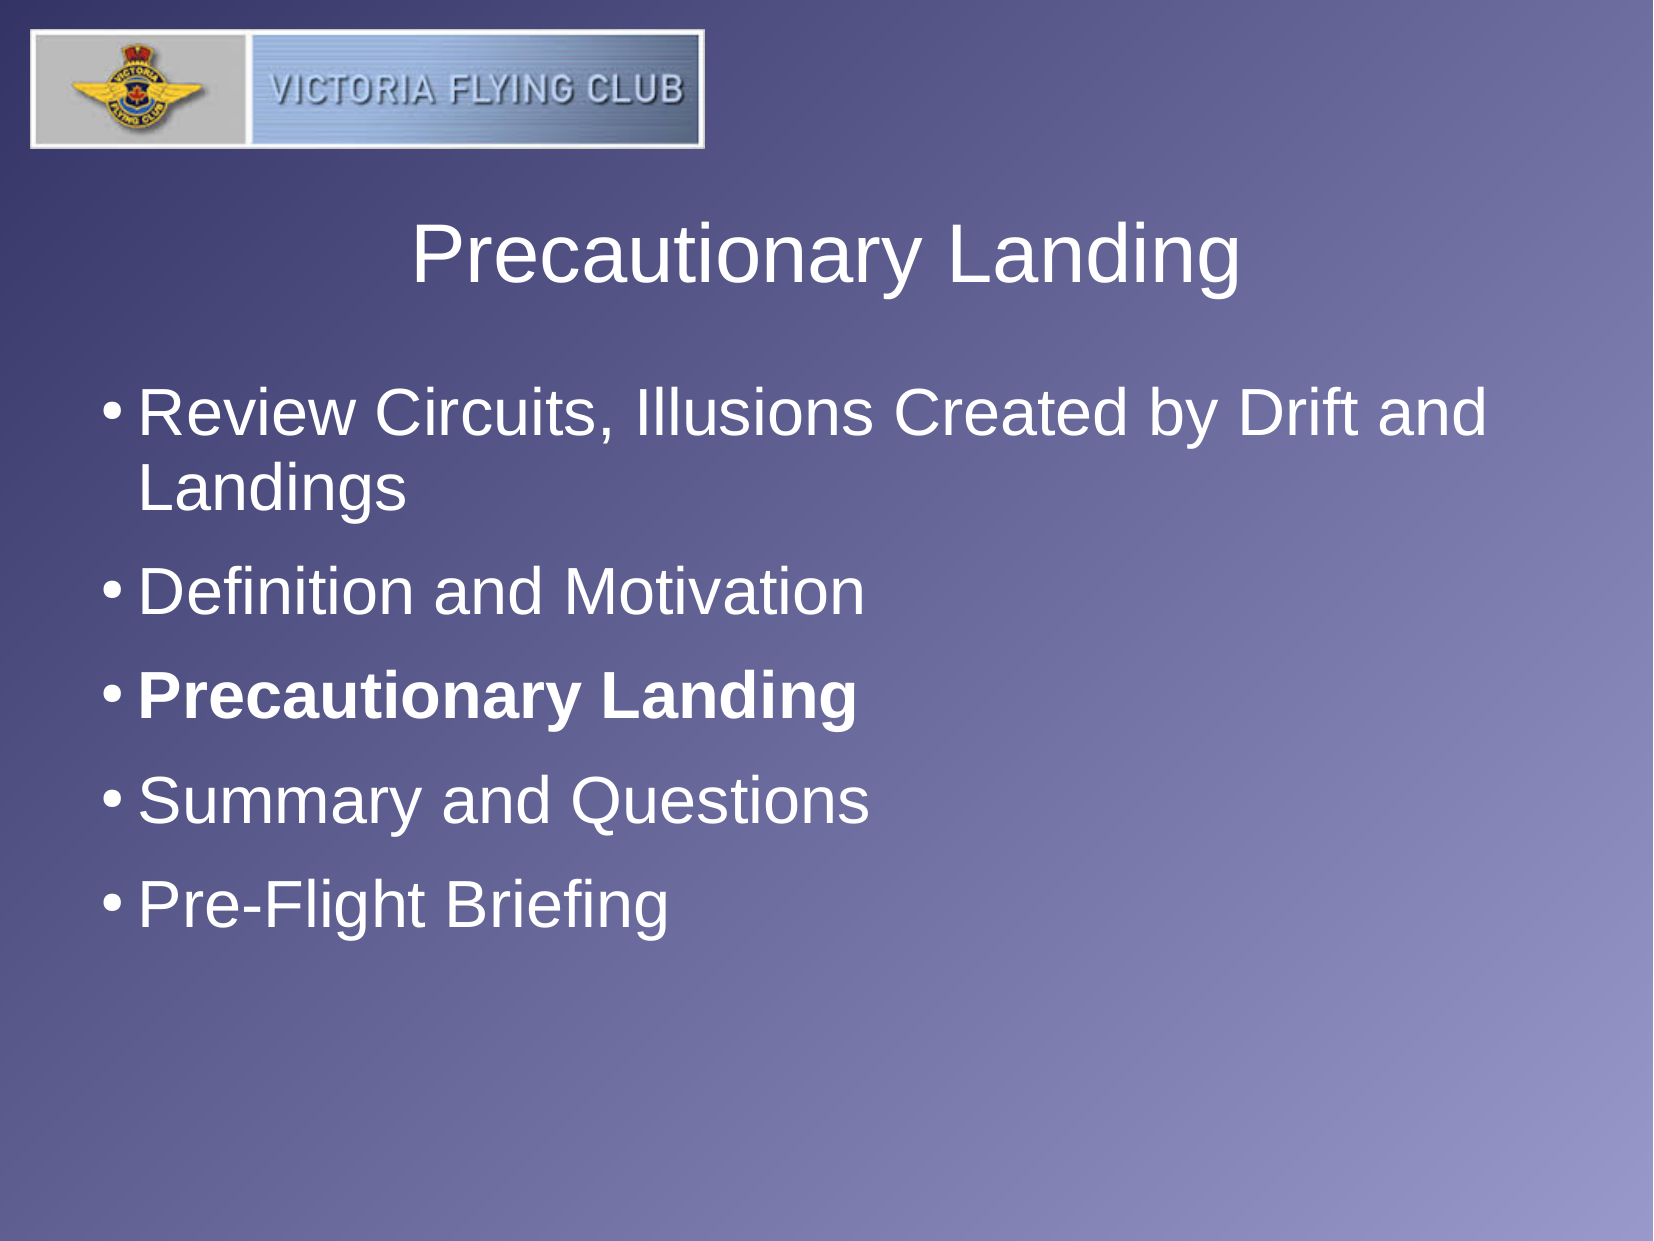

# Precautionary Landing
Review Circuits, Illusions Created by Drift and Landings
Definition and Motivation
Precautionary Landing
Summary and Questions
Pre-Flight Briefing